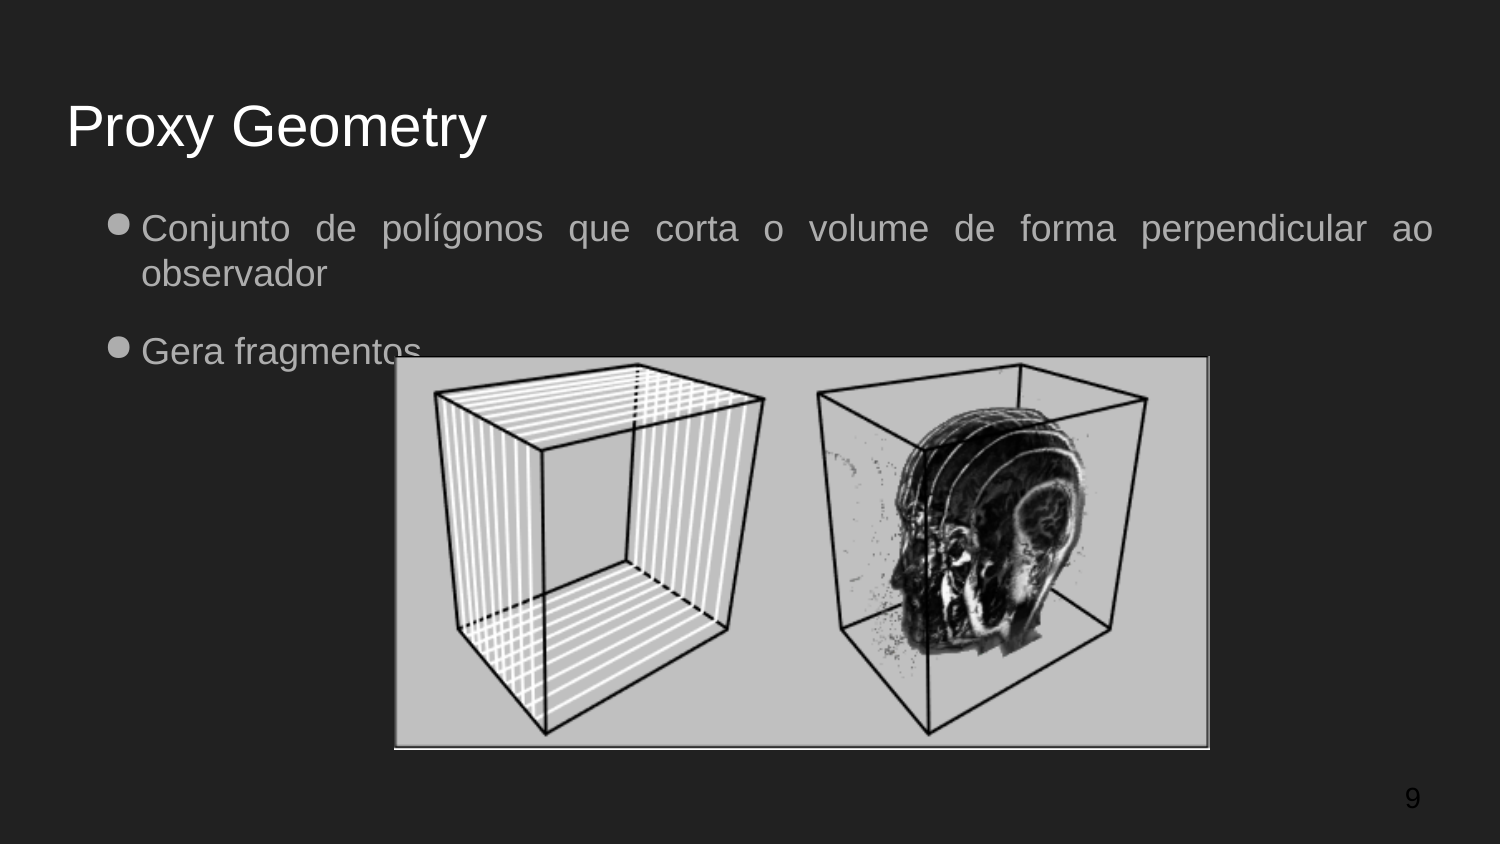

# Proxy Geometry
Conjunto de polígonos que corta o volume de forma perpendicular ao observador
Gera fragmentos